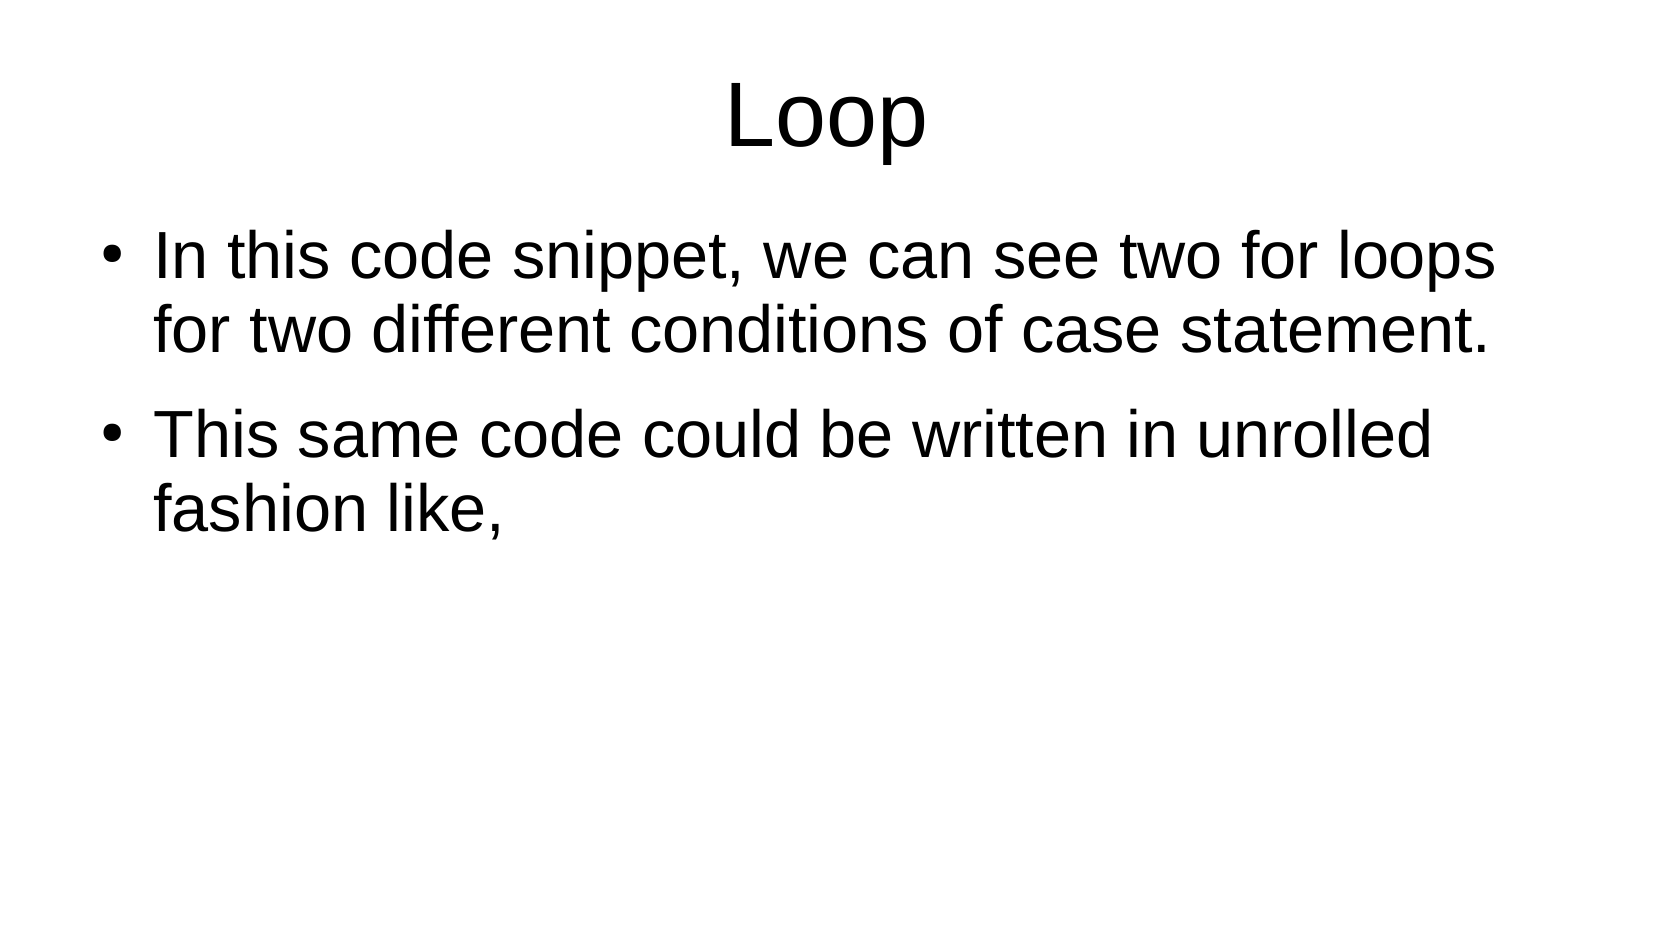

# Loop
In this code snippet, we can see two for loops for two different conditions of case statement.
This same code could be written in unrolled fashion like,